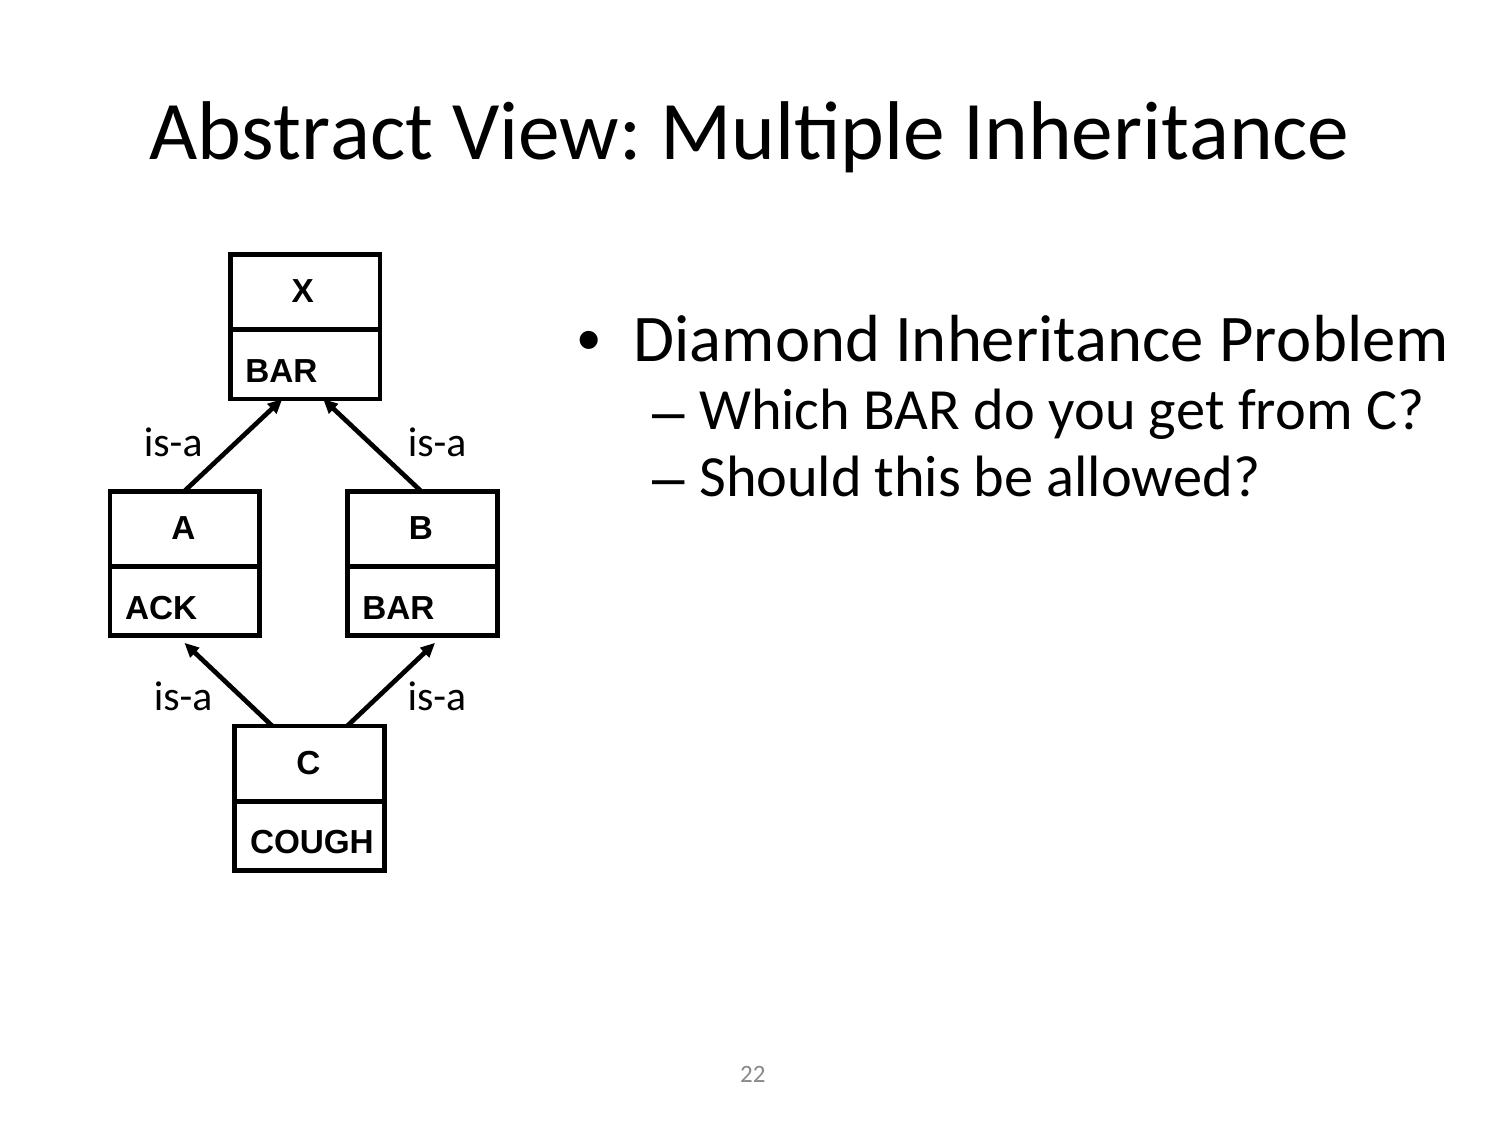

# Abstract View: Multiple Inheritance
 X
BAR
Diamond Inheritance Problem
Which BAR do you get from C?
Should this be allowed?
is-a
is-a
 A
ACK
 B
BAR
is-a
is-a
 C
COUGH